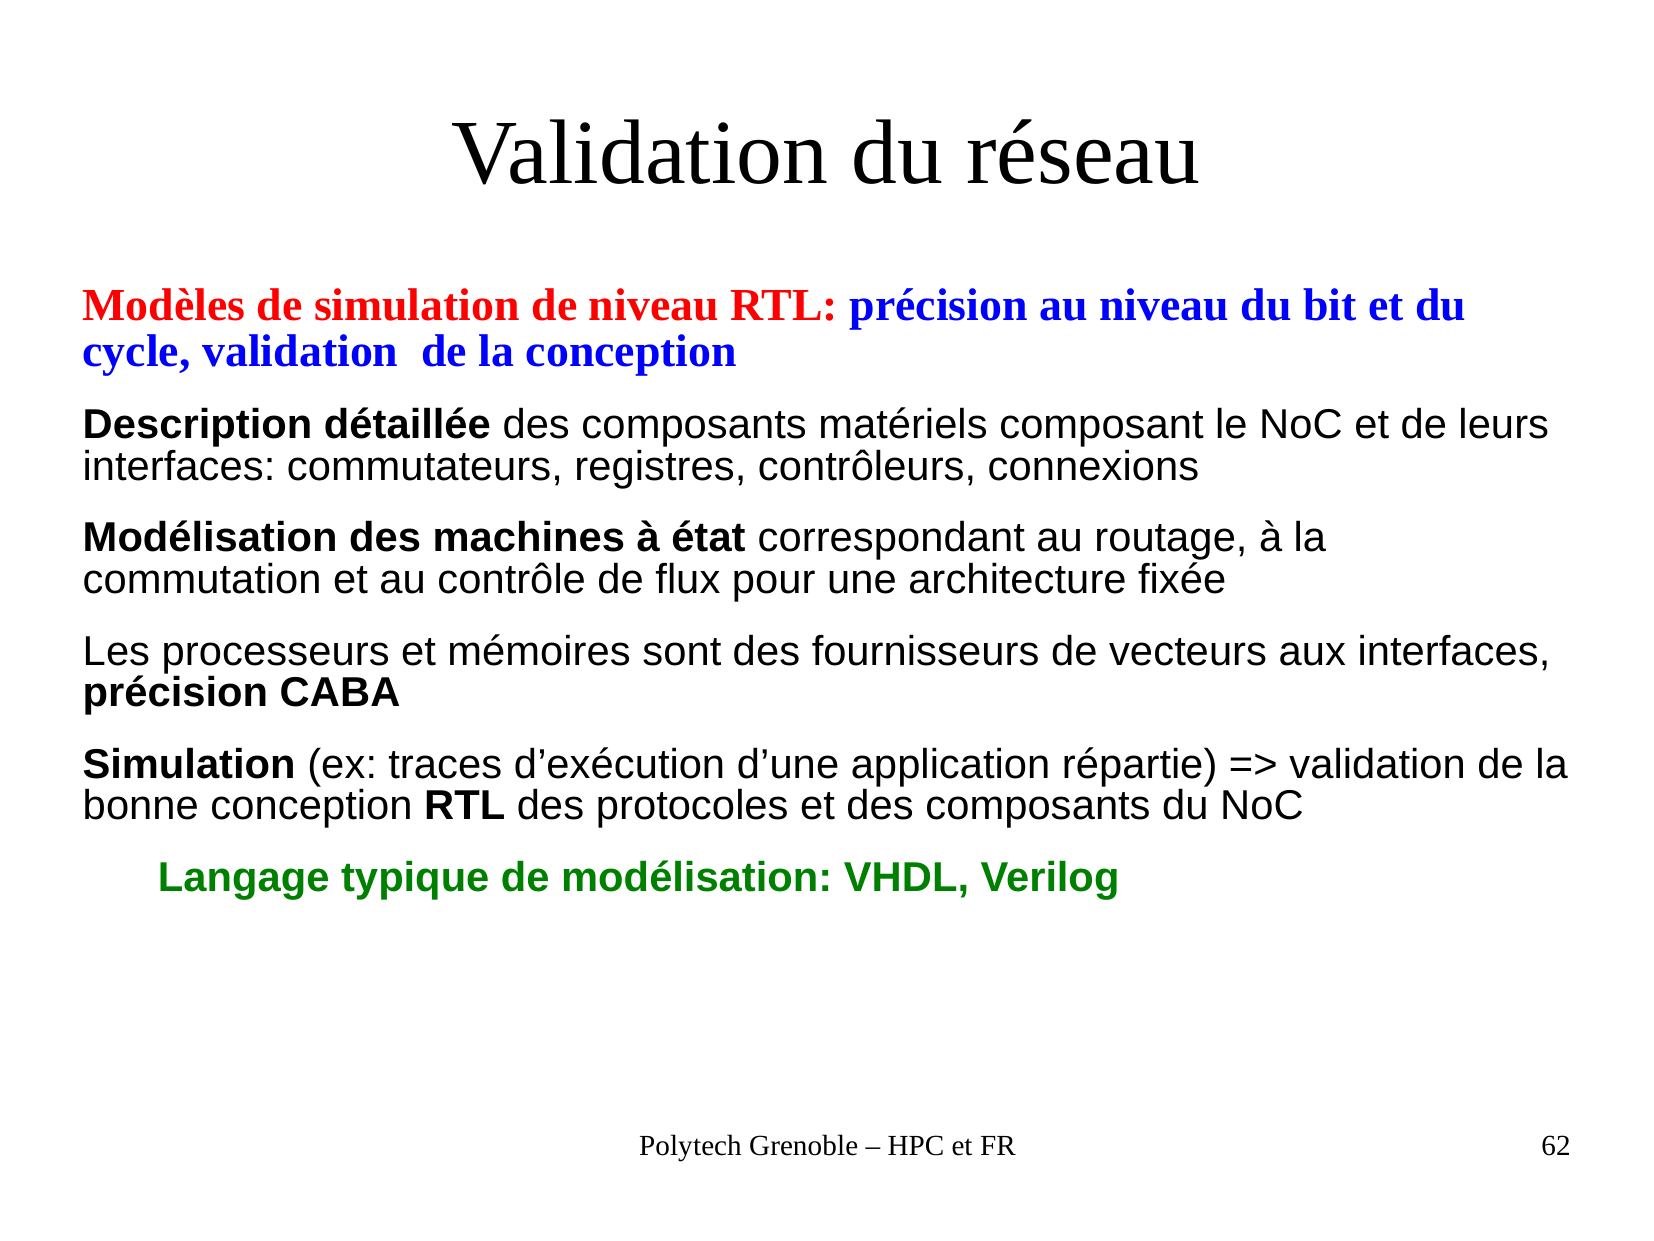

# Validation du réseau
Modèles de simulation de niveau RTL: précision au niveau du bit et du cycle, validation de la conception
Description détaillée des composants matériels composant le NoC et de leurs interfaces: commutateurs, registres, contrôleurs, connexions
Modélisation des machines à état correspondant au routage, à la commutation et au contrôle de flux pour une architecture fixée
Les processeurs et mémoires sont des fournisseurs de vecteurs aux interfaces, précision CABA
Simulation (ex: traces d’exécution d’une application répartie) => validation de la bonne conception RTL des protocoles et des composants du NoC
Langage typique de modélisation: VHDL, Verilog
Matthieu PAYET
62